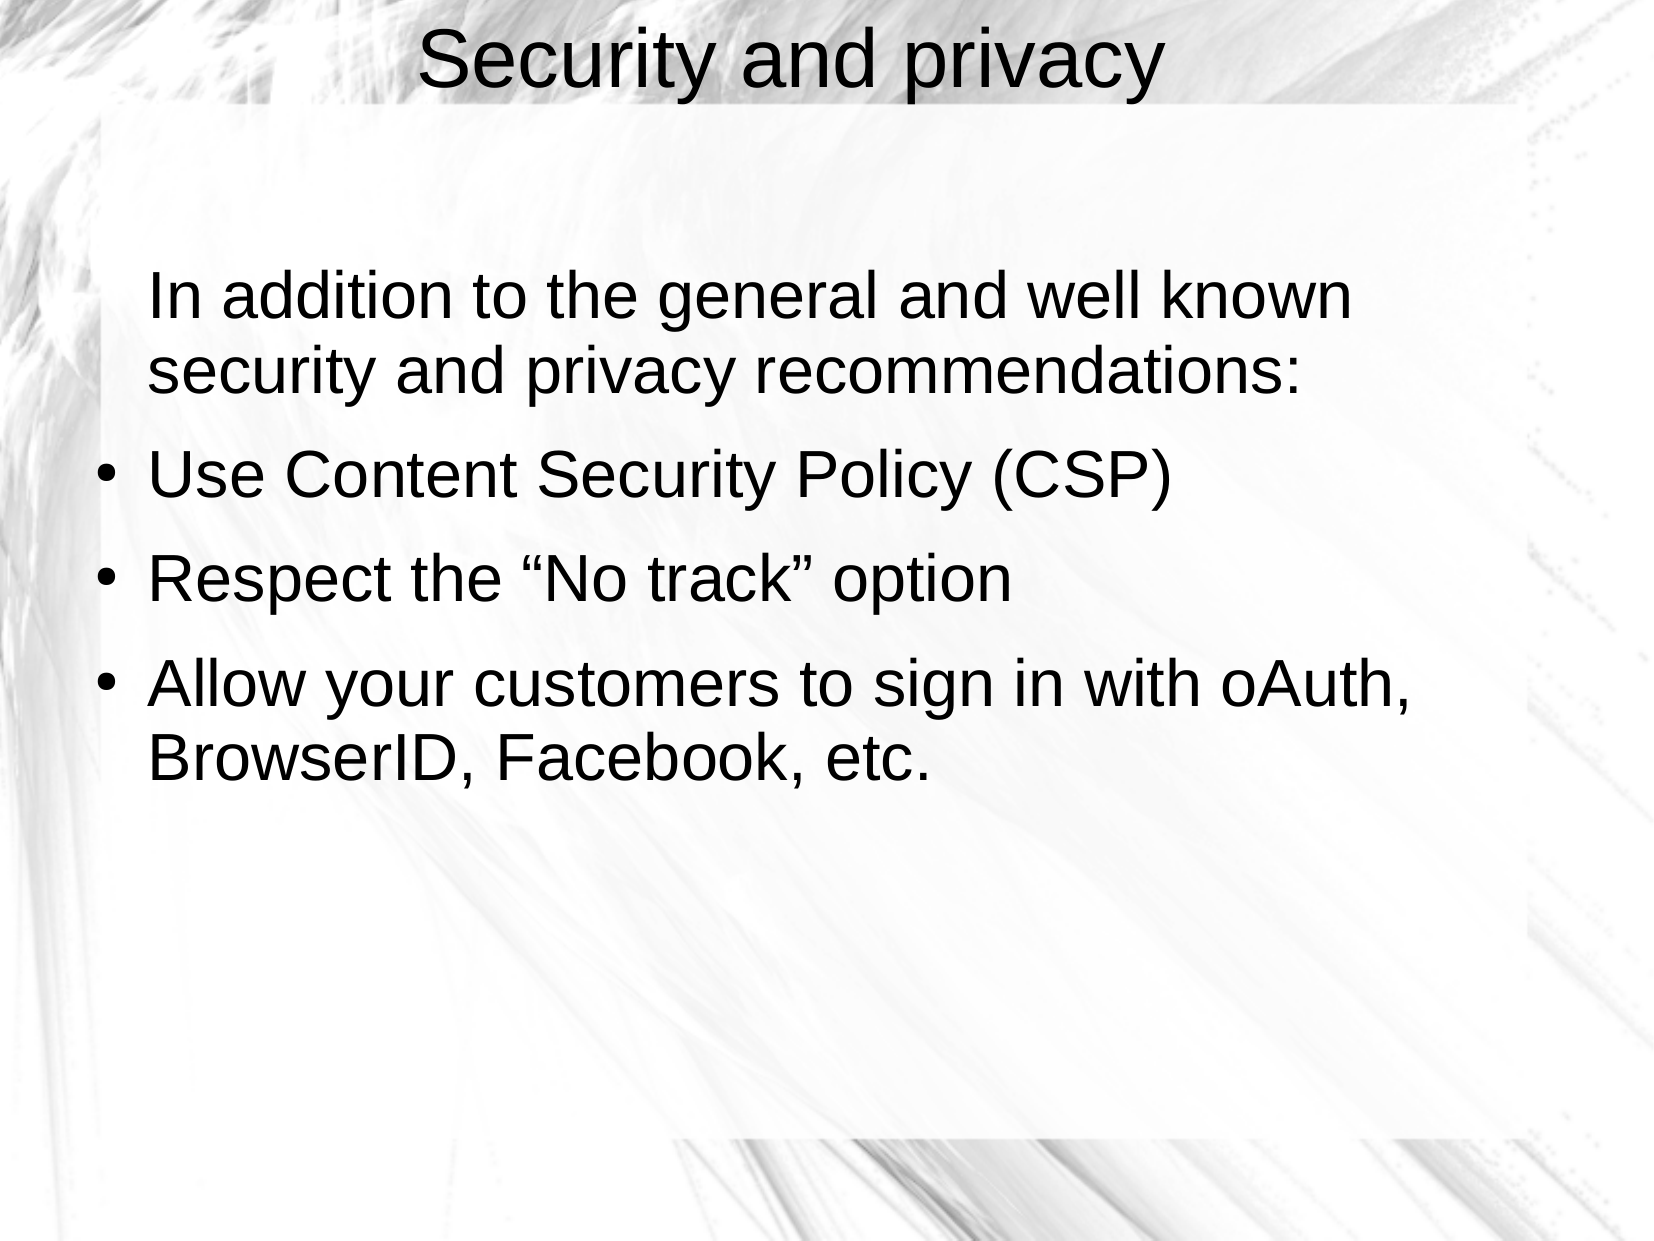

# Security and privacy
In addition to the general and well known security and privacy recommendations:
Use Content Security Policy (CSP)
Respect the “No track” option
Allow your customers to sign in with oAuth, BrowserID, Facebook, etc.